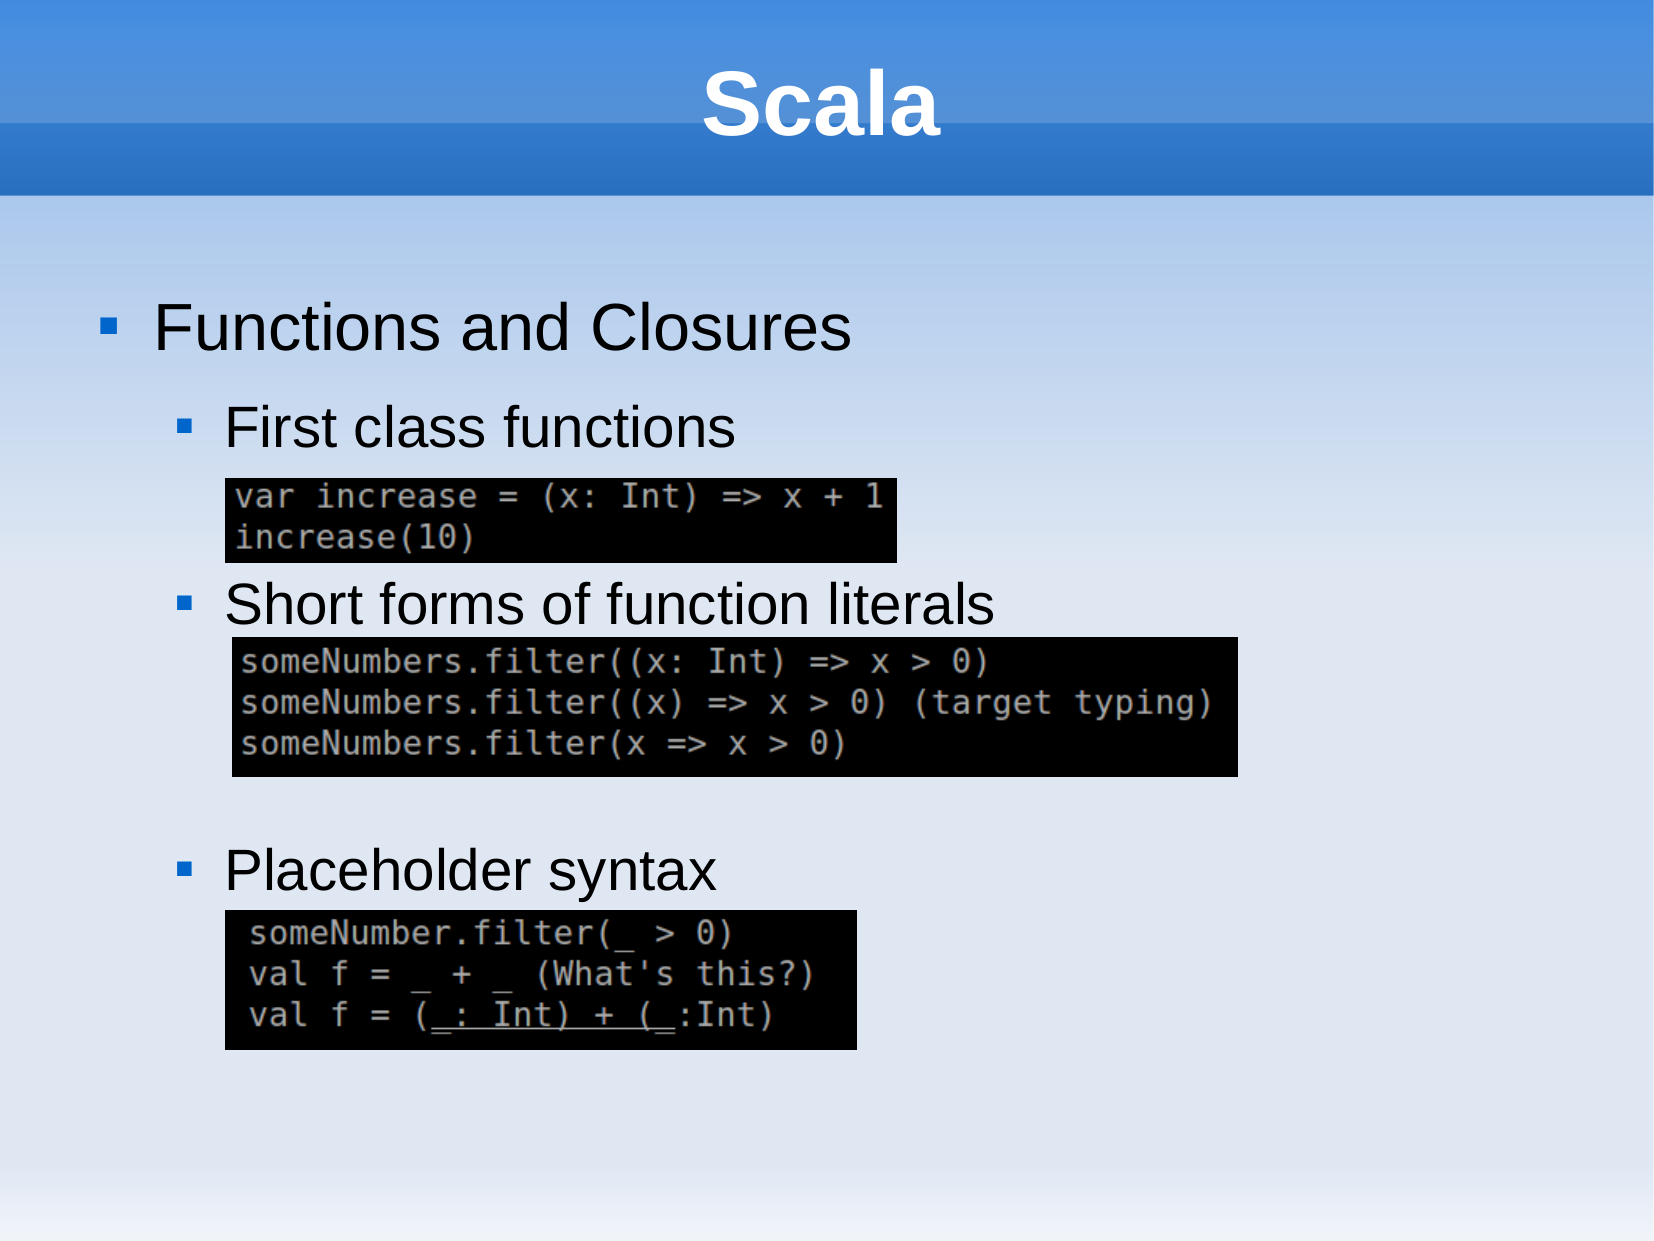

# Scala
Functions and Closures
First class functions
Short forms of function literals
Placeholder syntax